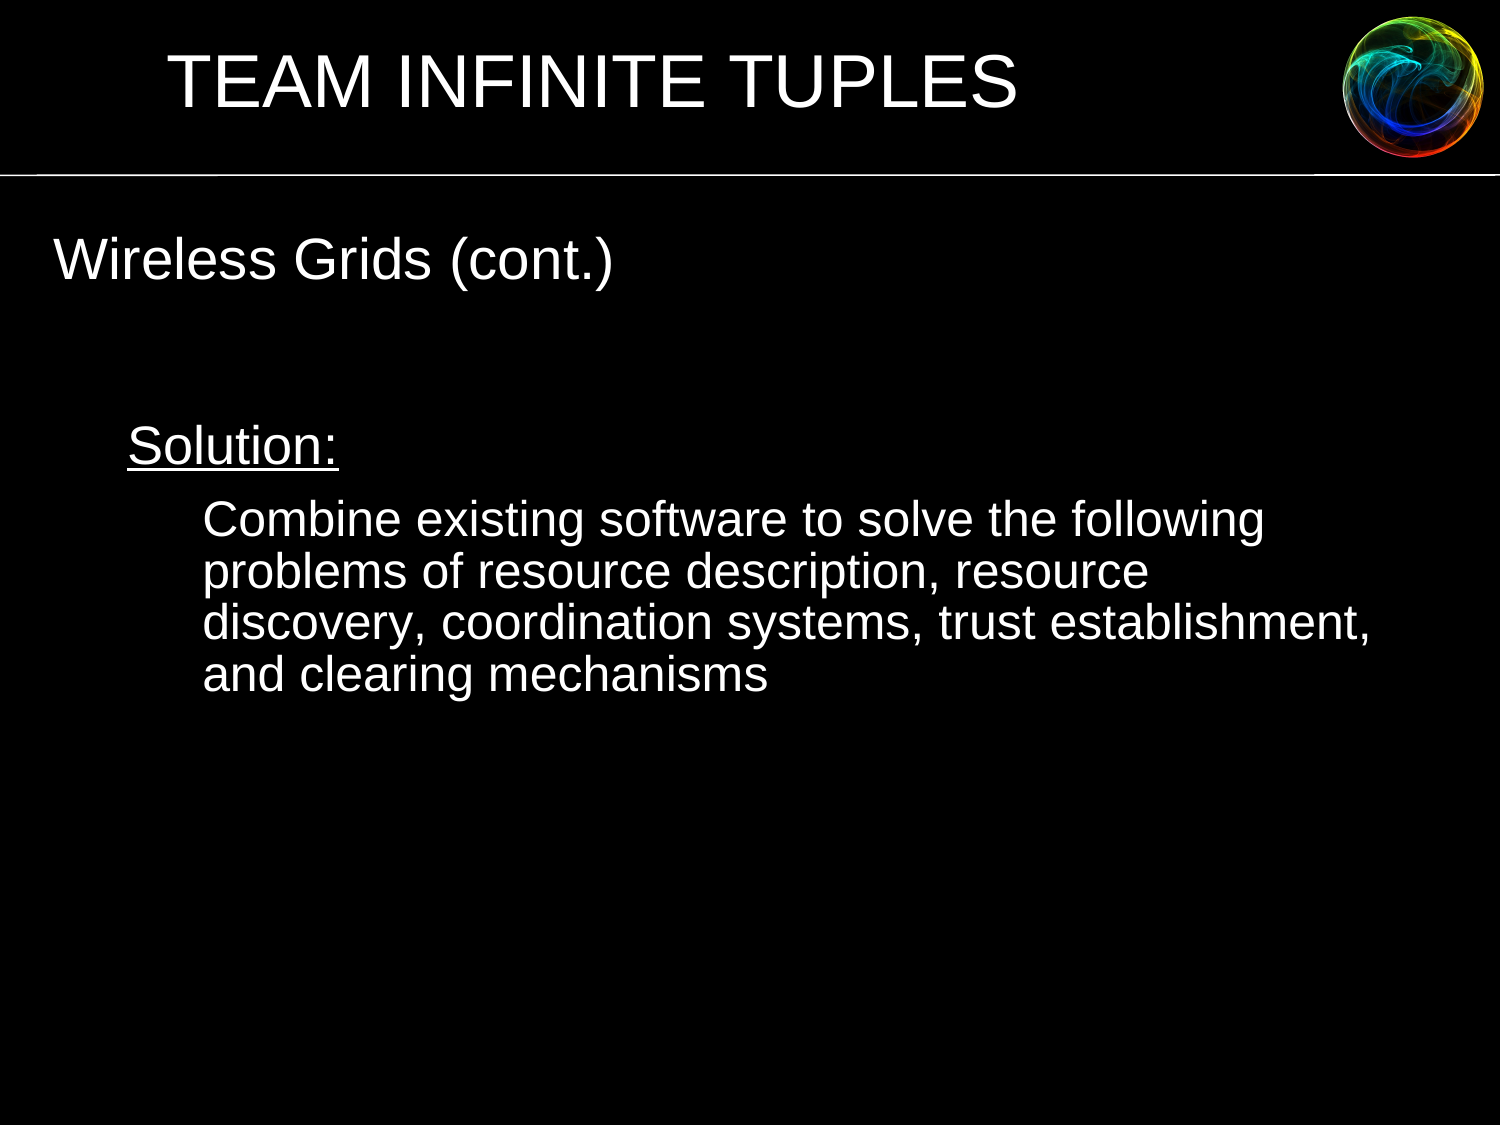

TEAM INFINITE TUPLES
Wireless Grids (cont.)
Solution:
Combine existing software to solve the following problems of resource description, resource discovery, coordination systems, trust establishment, and clearing mechanisms